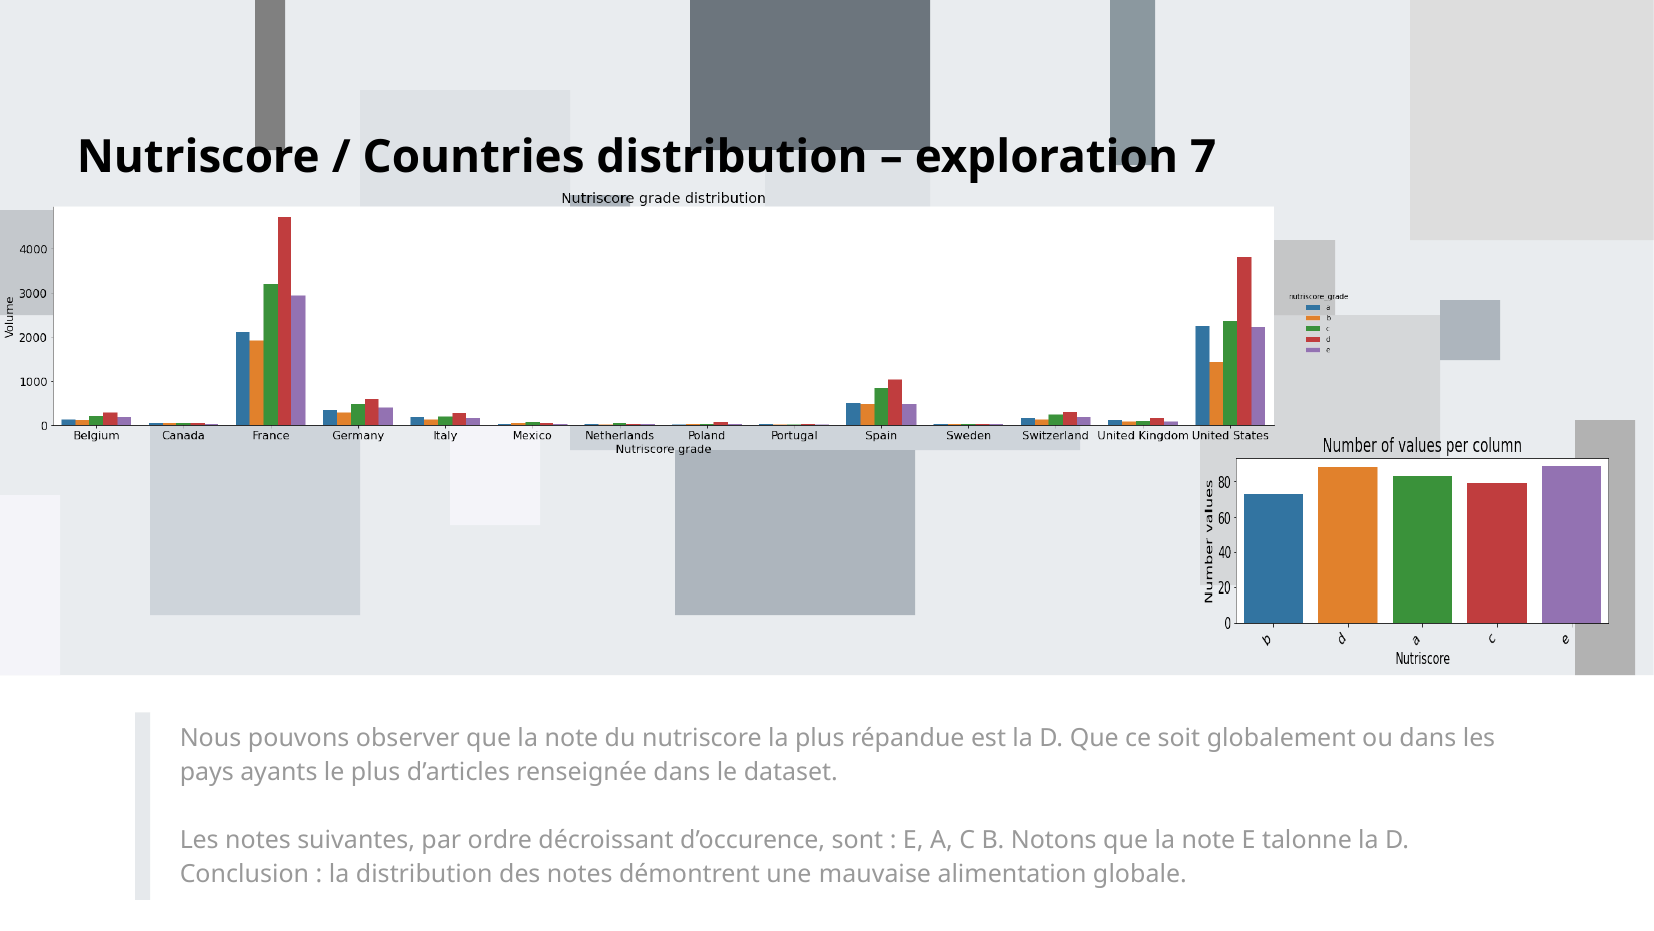

# Nutriscore / Countries distribution – exploration 7
Nous pouvons observer que la note du nutriscore la plus répandue est la D. Que ce soit globalement ou dans les pays ayants le plus d’articles renseignée dans le dataset.
Les notes suivantes, par ordre décroissant d’occurence, sont : E, A, C B. Notons que la note E talonne la D.
Conclusion : la distribution des notes démontrent une mauvaise alimentation globale.